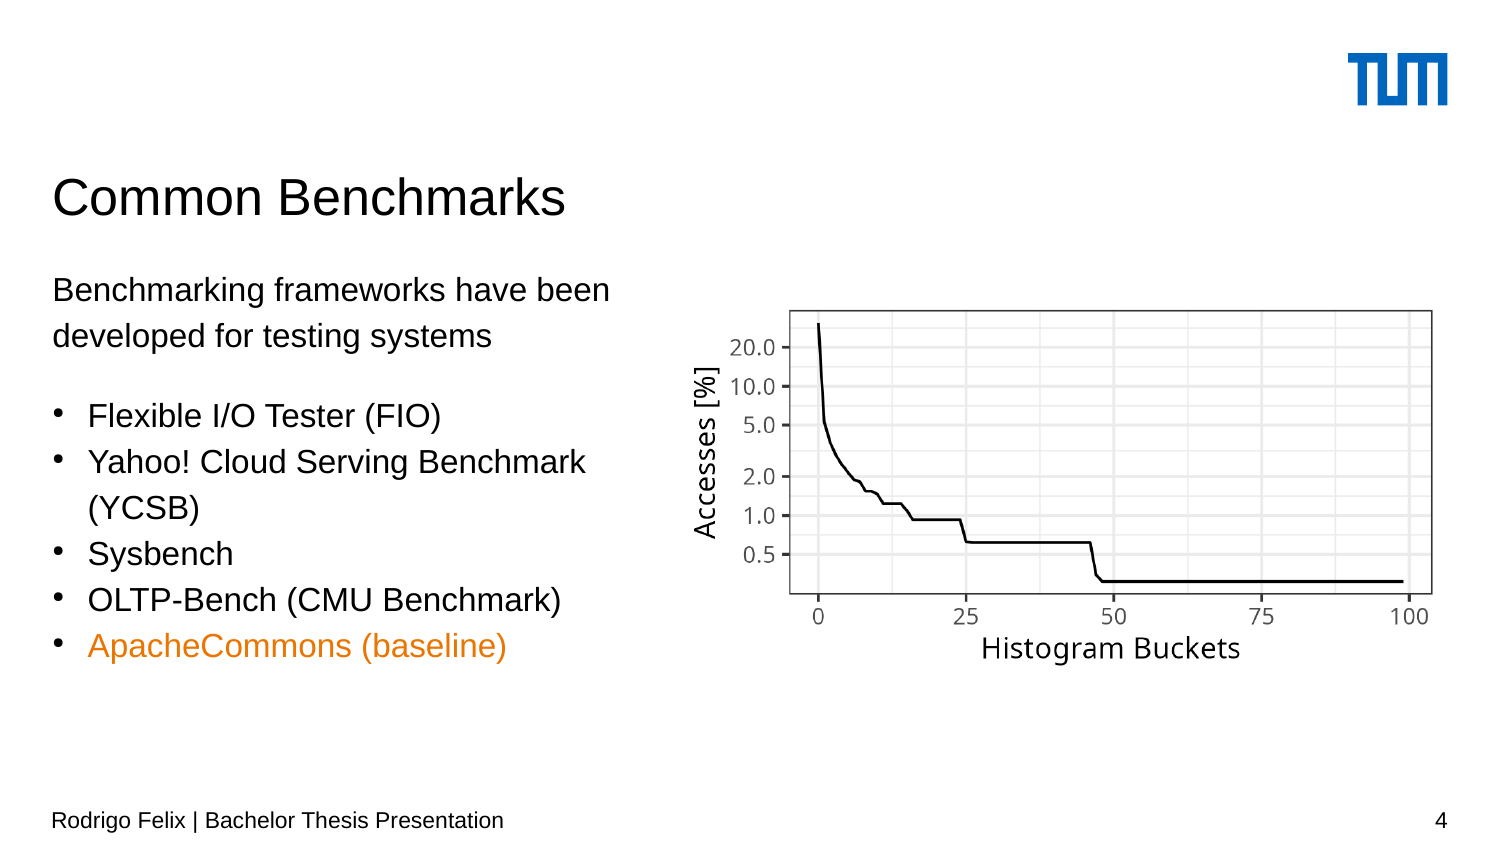

Common Benchmarks
# Benchmarking frameworks have been developed for testing systems
Flexible I/O Tester (FIO)
Yahoo! Cloud Serving Benchmark (YCSB)
Sysbench
OLTP-Bench (CMU Benchmark)
ApacheCommons (baseline)
Rodrigo Felix | Bachelor Thesis Presentation
4